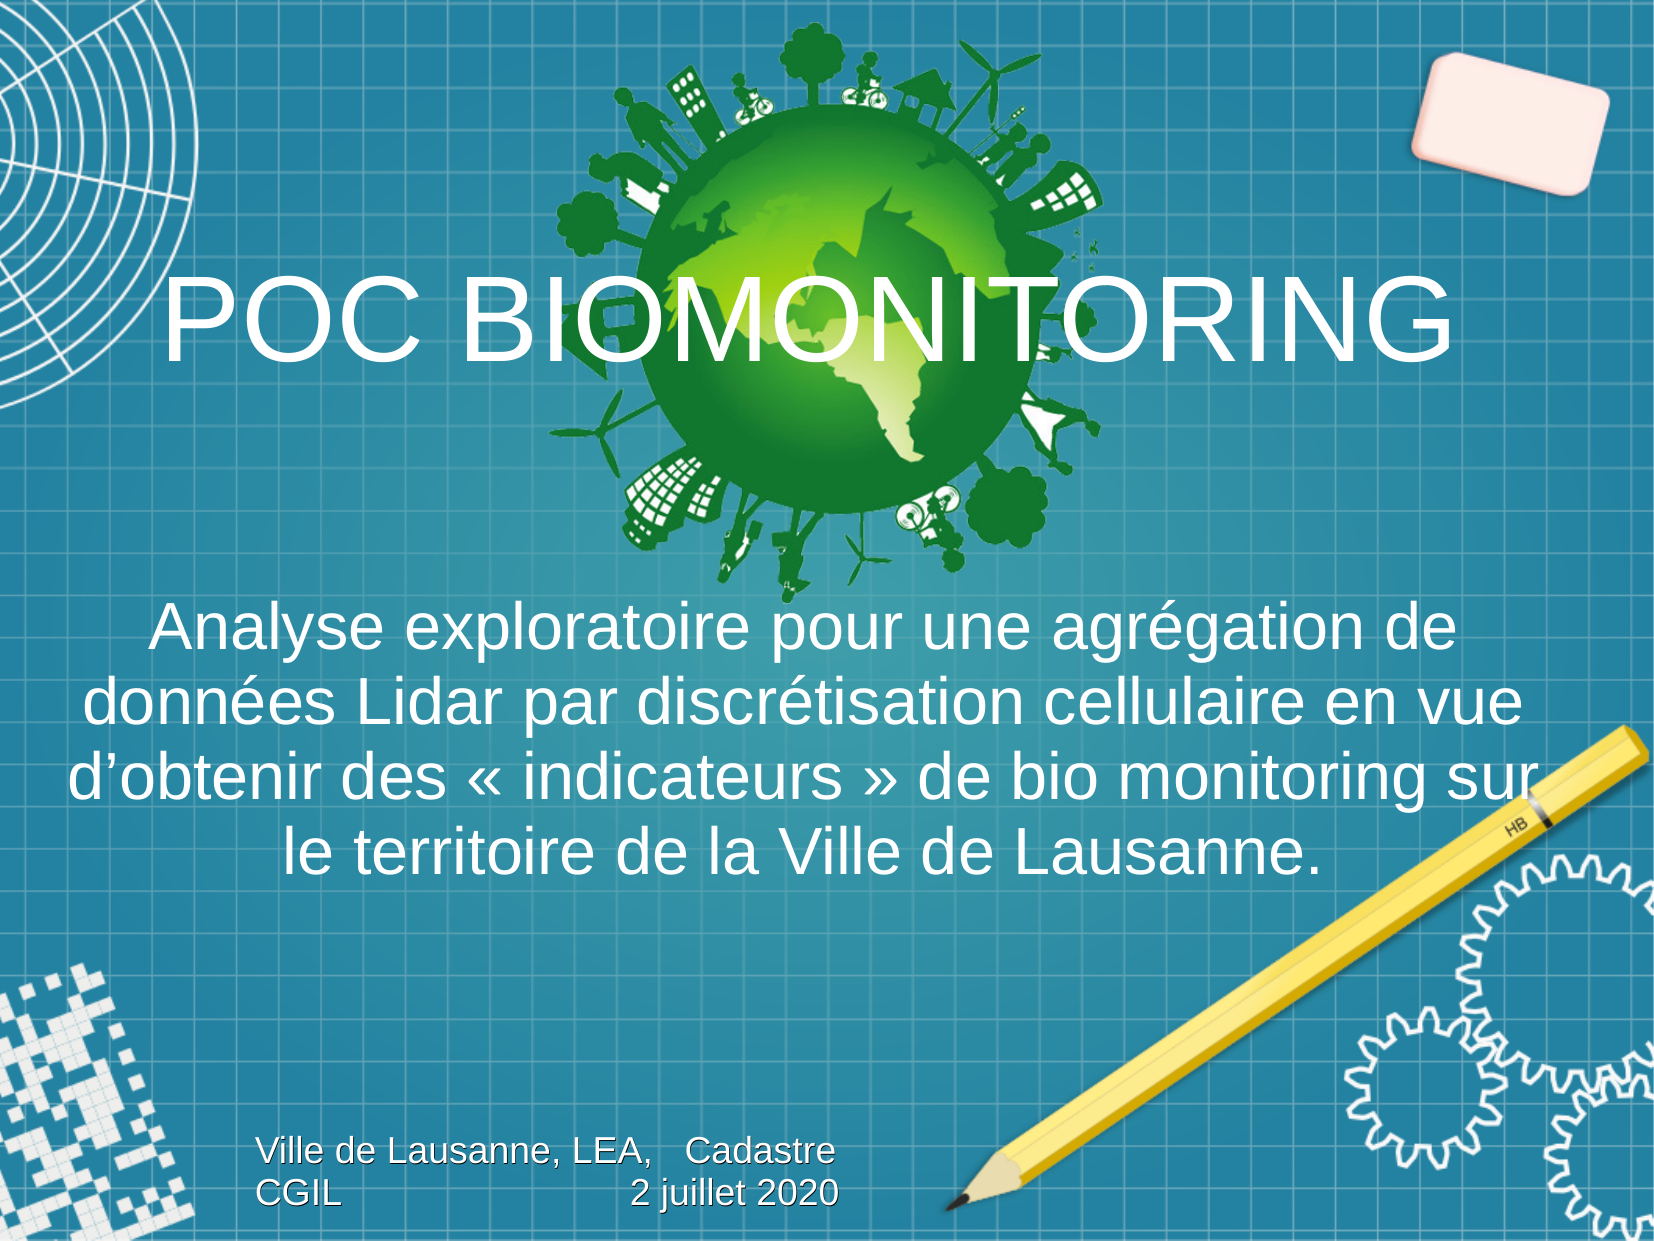

# POC BIOMONITORING
Analyse exploratoire pour une agrégation de données Lidar par discrétisation cellulaire en vue d’obtenir des « indicateurs » de bio monitoring sur le territoire de la Ville de Lausanne.
Ville de Lausanne, LEA, Cadastre
CGIL				2 juillet 2020